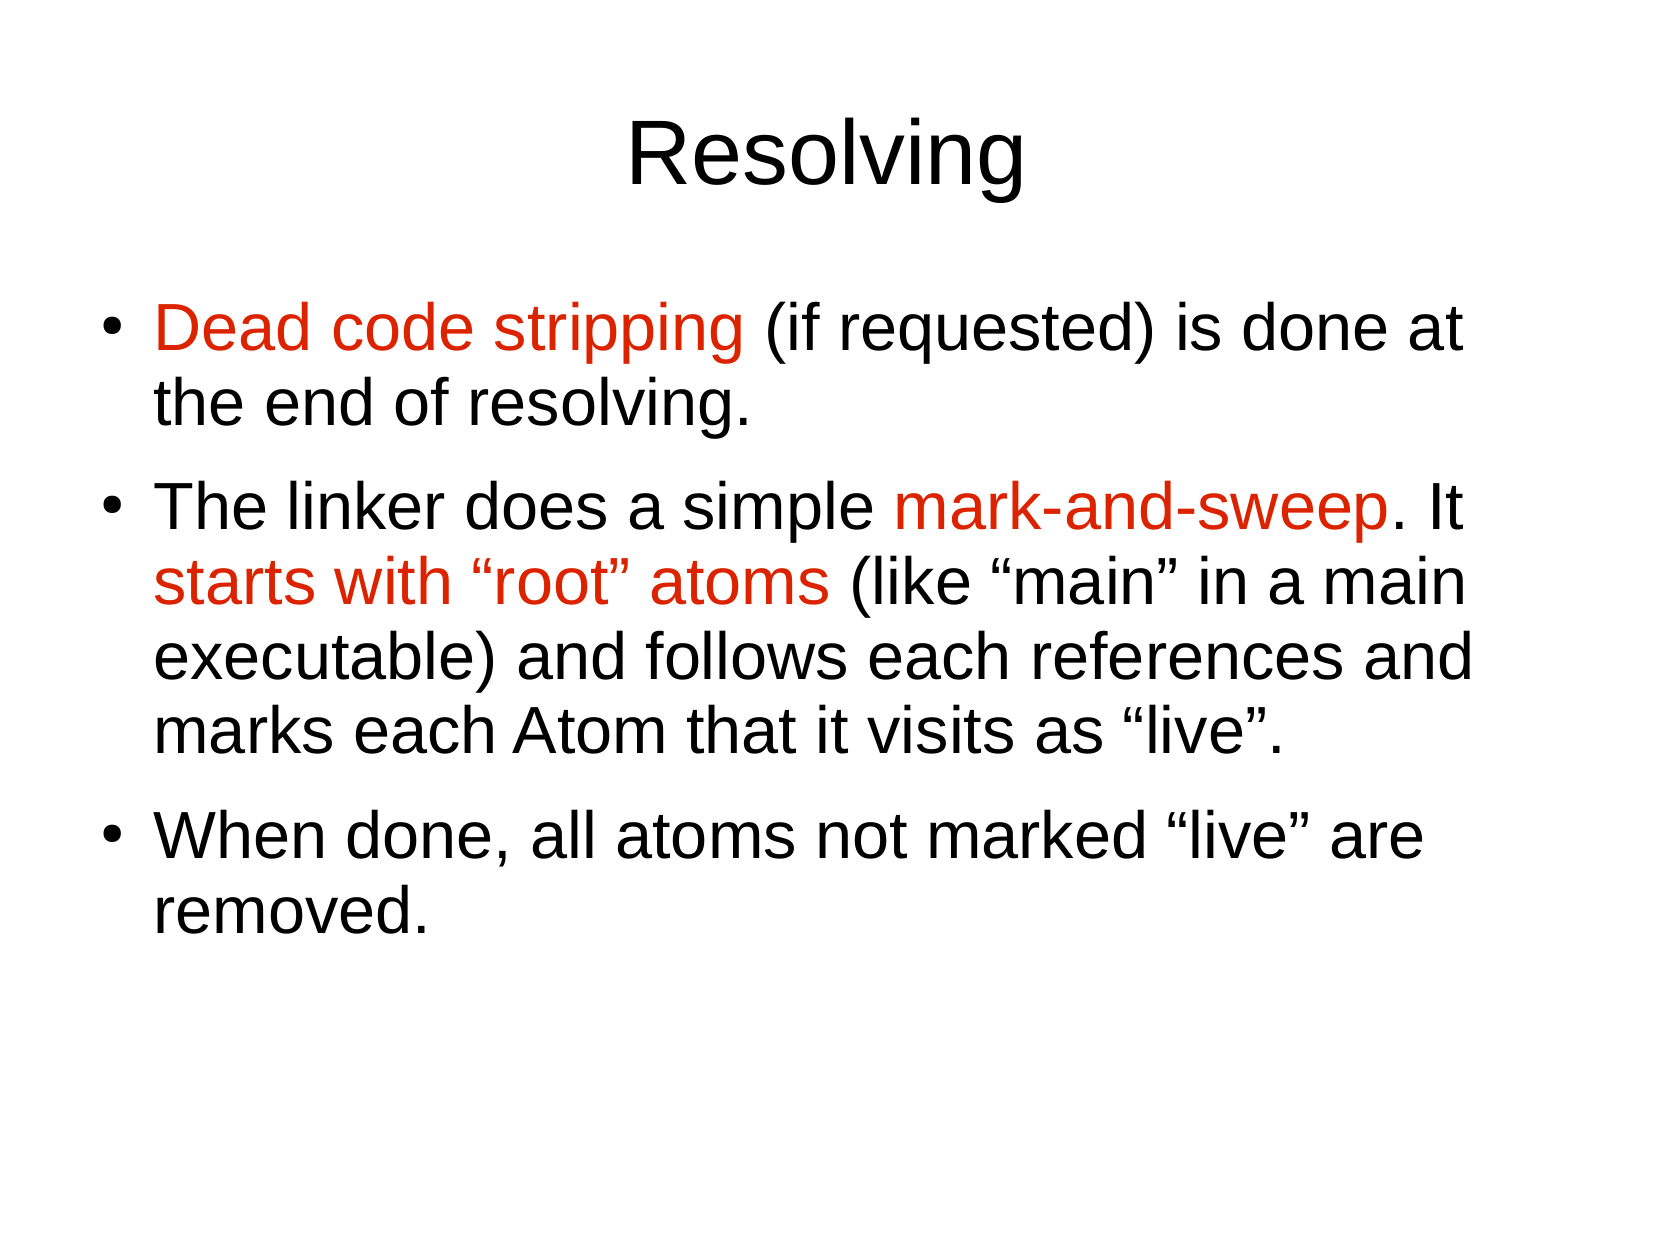

# Resolving
Dead code stripping (if requested) is done at the end of resolving.
The linker does a simple mark-and-sweep. It starts with “root” atoms (like “main” in a main executable) and follows each references and marks each Atom that it visits as “live”.
When done, all atoms not marked “live” are removed.